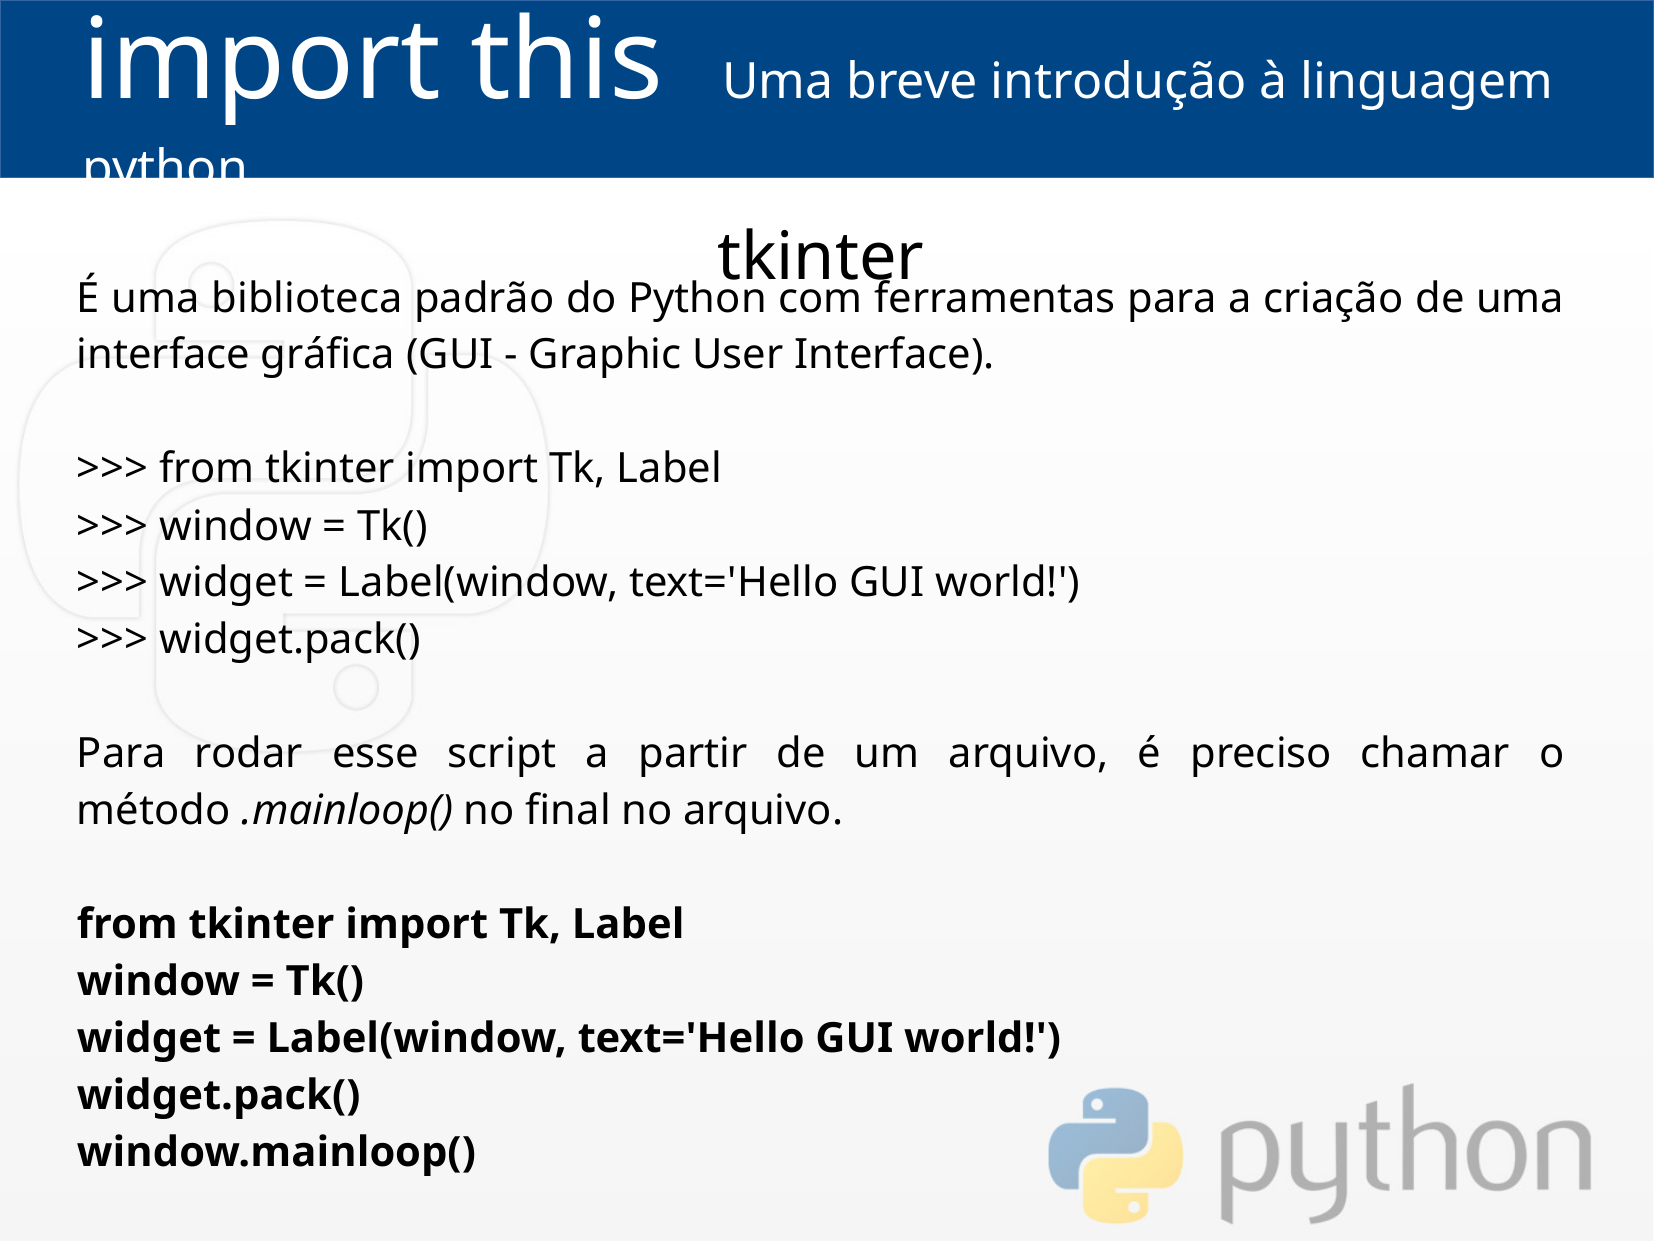

import this Uma breve introdução à linguagem python
tkinter
# É uma biblioteca padrão do Python com ferramentas para a criação de uma interface gráfica (GUI - Graphic User Interface).
>>> from tkinter import Tk, Label
>>> window = Tk()
>>> widget = Label(window, text='Hello GUI world!')
>>> widget.pack()
Para rodar esse script a partir de um arquivo, é preciso chamar o método .mainloop() no final no arquivo.
from tkinter import Tk, Label
window = Tk()
widget = Label(window, text='Hello GUI world!')
widget.pack()
window.mainloop()